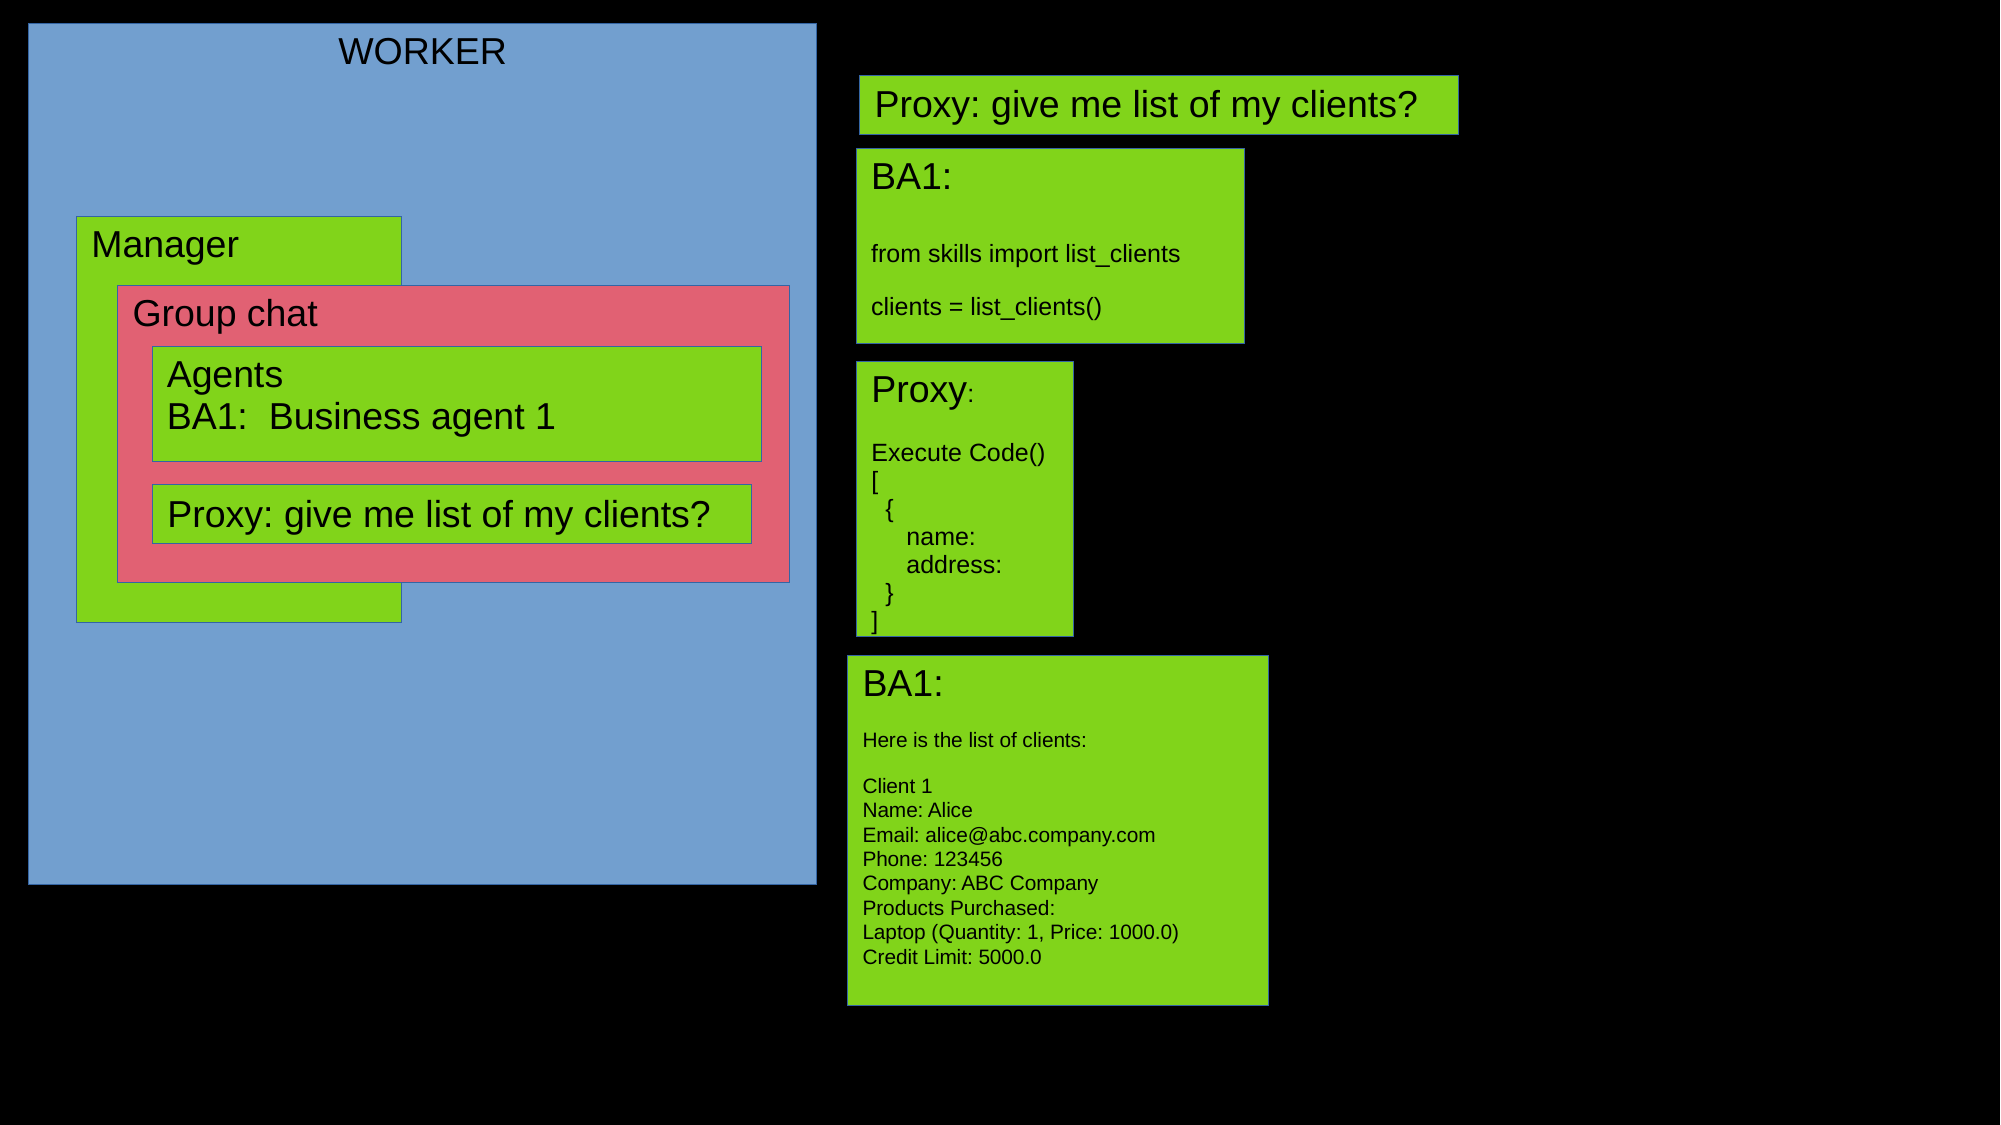

WORKER
Proxy: give me list of my clients?
BA1:
from skills import list_clients
clients = list_clients()
Manager
Group chat
Agents
BA1: Business agent 1
Proxy:
Execute Code()
[
 {
 name:
 address:
 }
]
Proxy: give me list of my clients?
BA1:
Here is the list of clients:
Client 1
Name: Alice
Email: alice@abc.company.com
Phone: 123456
Company: ABC Company
Products Purchased:
Laptop (Quantity: 1, Price: 1000.0)
Credit Limit: 5000.0